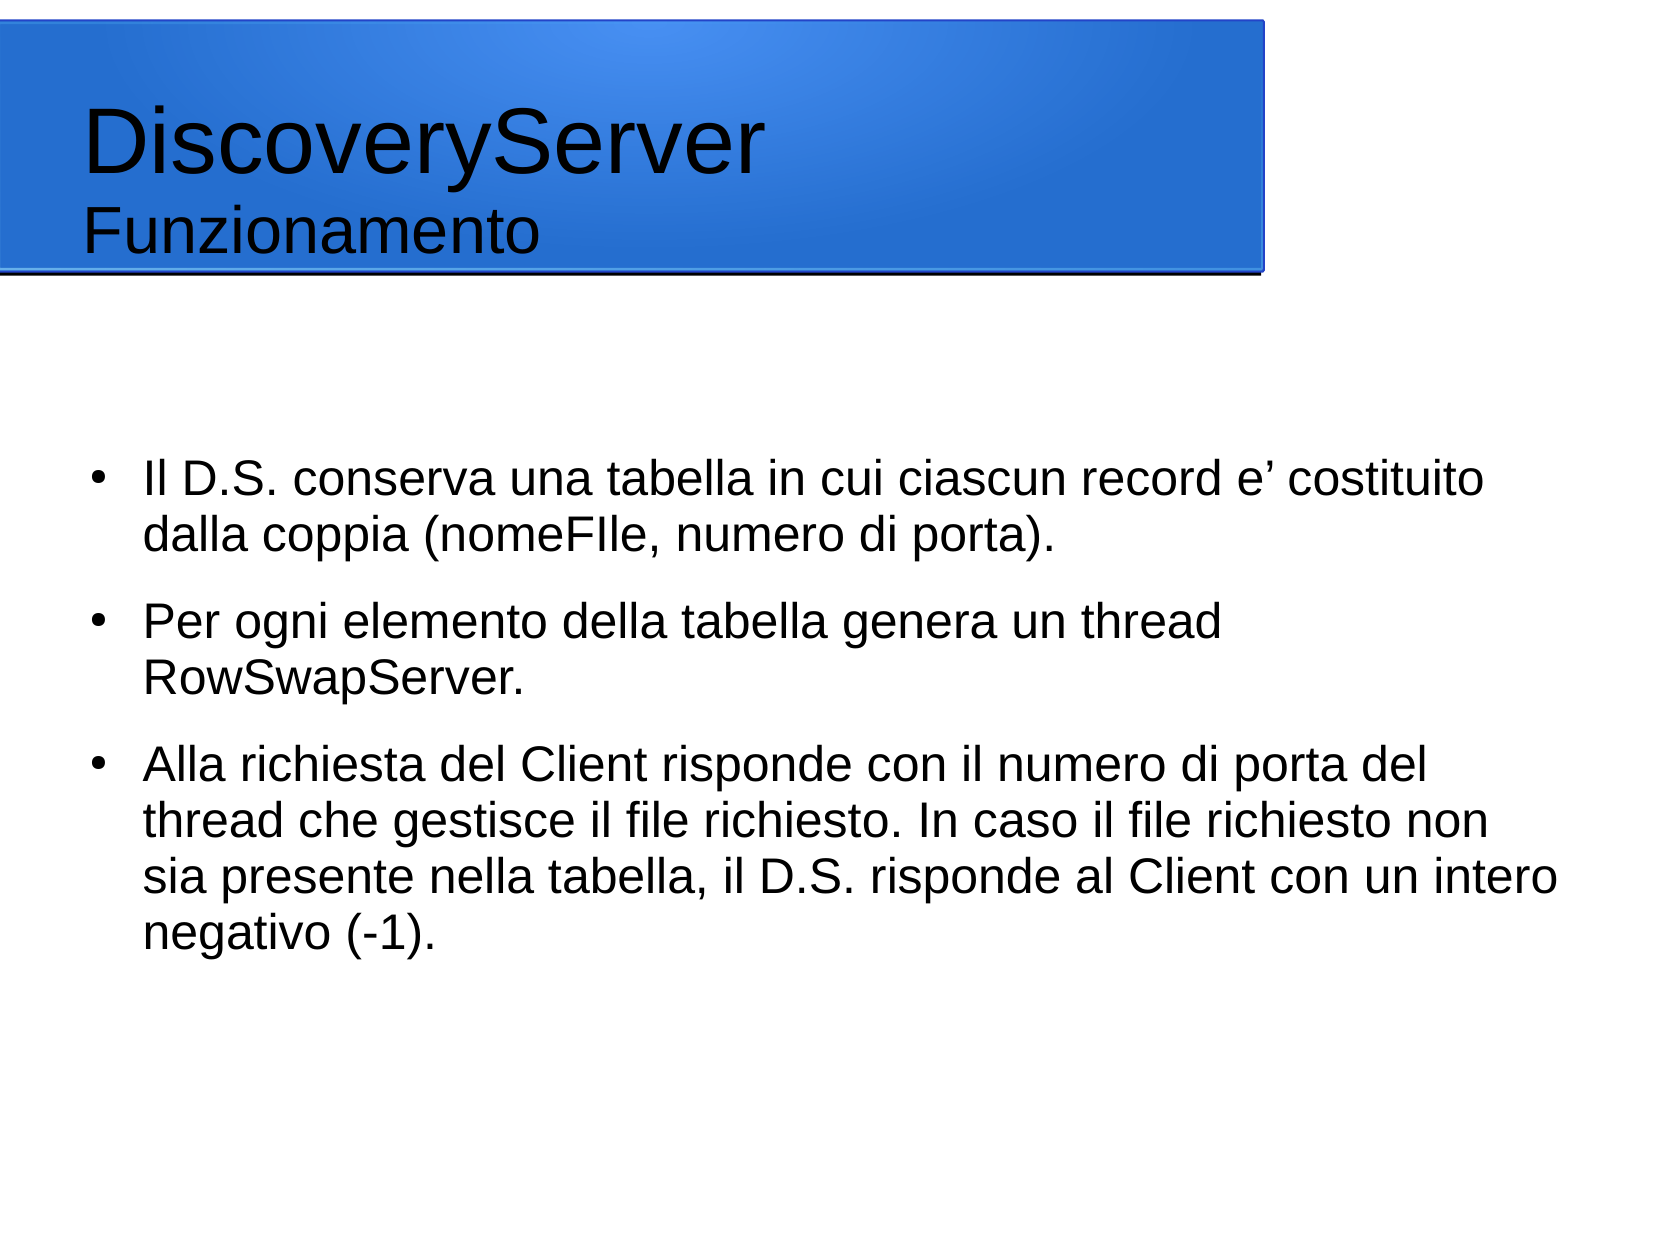

# DiscoveryServer Funzionamento
Il D.S. conserva una tabella in cui ciascun record e’ costituito dalla coppia (nomeFIle, numero di porta).
Per ogni elemento della tabella genera un thread RowSwapServer.
Alla richiesta del Client risponde con il numero di porta del thread che gestisce il file richiesto. In caso il file richiesto non sia presente nella tabella, il D.S. risponde al Client con un intero negativo (-1).